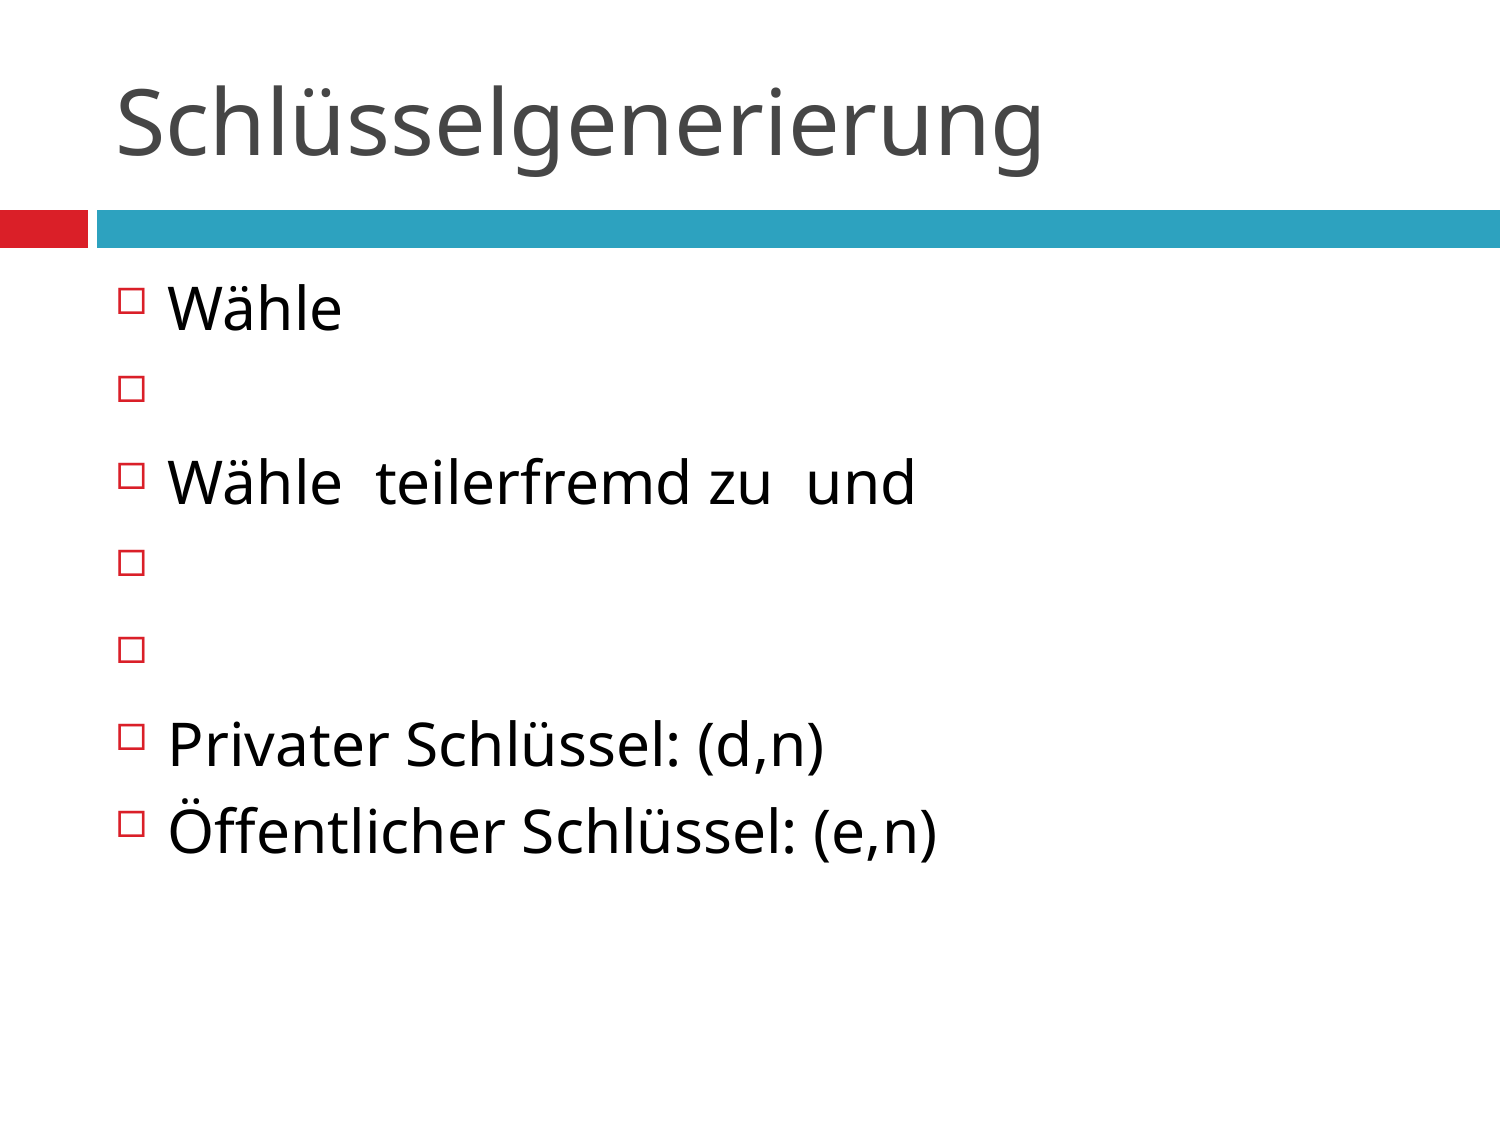

# Schlüsselgenerierung
Wähle
Wähle teilerfremd zu und
Privater Schlüssel: (d,n)
Öffentlicher Schlüssel: (e,n)